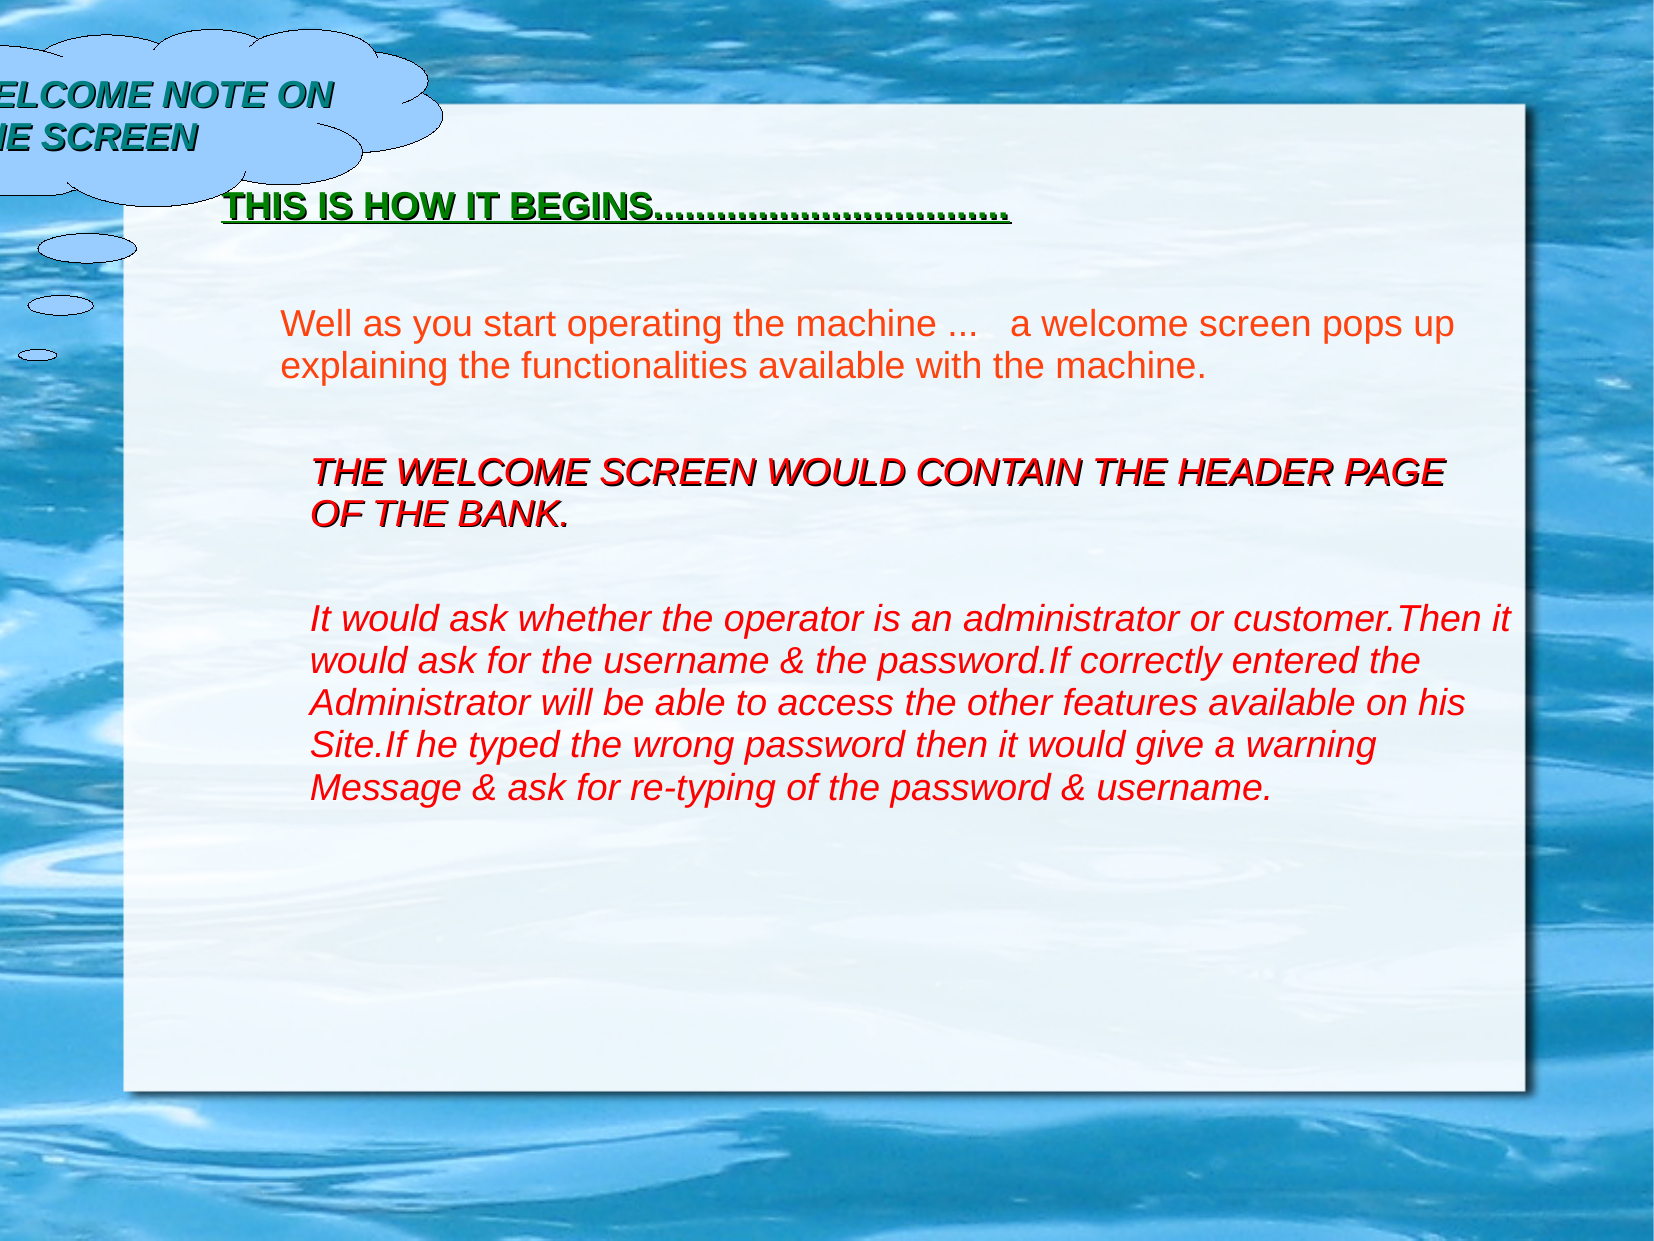

WELCOME NOTE ON THE SCREEN
THIS IS HOW IT BEGINS..................................
Well as you start operating the machine ... a welcome screen pops up
explaining the functionalities available with the machine.
THE WELCOME SCREEN WOULD CONTAIN THE HEADER PAGE
OF THE BANK.
It would ask whether the operator is an administrator or customer.Then it
would ask for the username & the password.If correctly entered the
Administrator will be able to access the other features available on his
Site.If he typed the wrong password then it would give a warning
Message & ask for re-typing of the password & username.